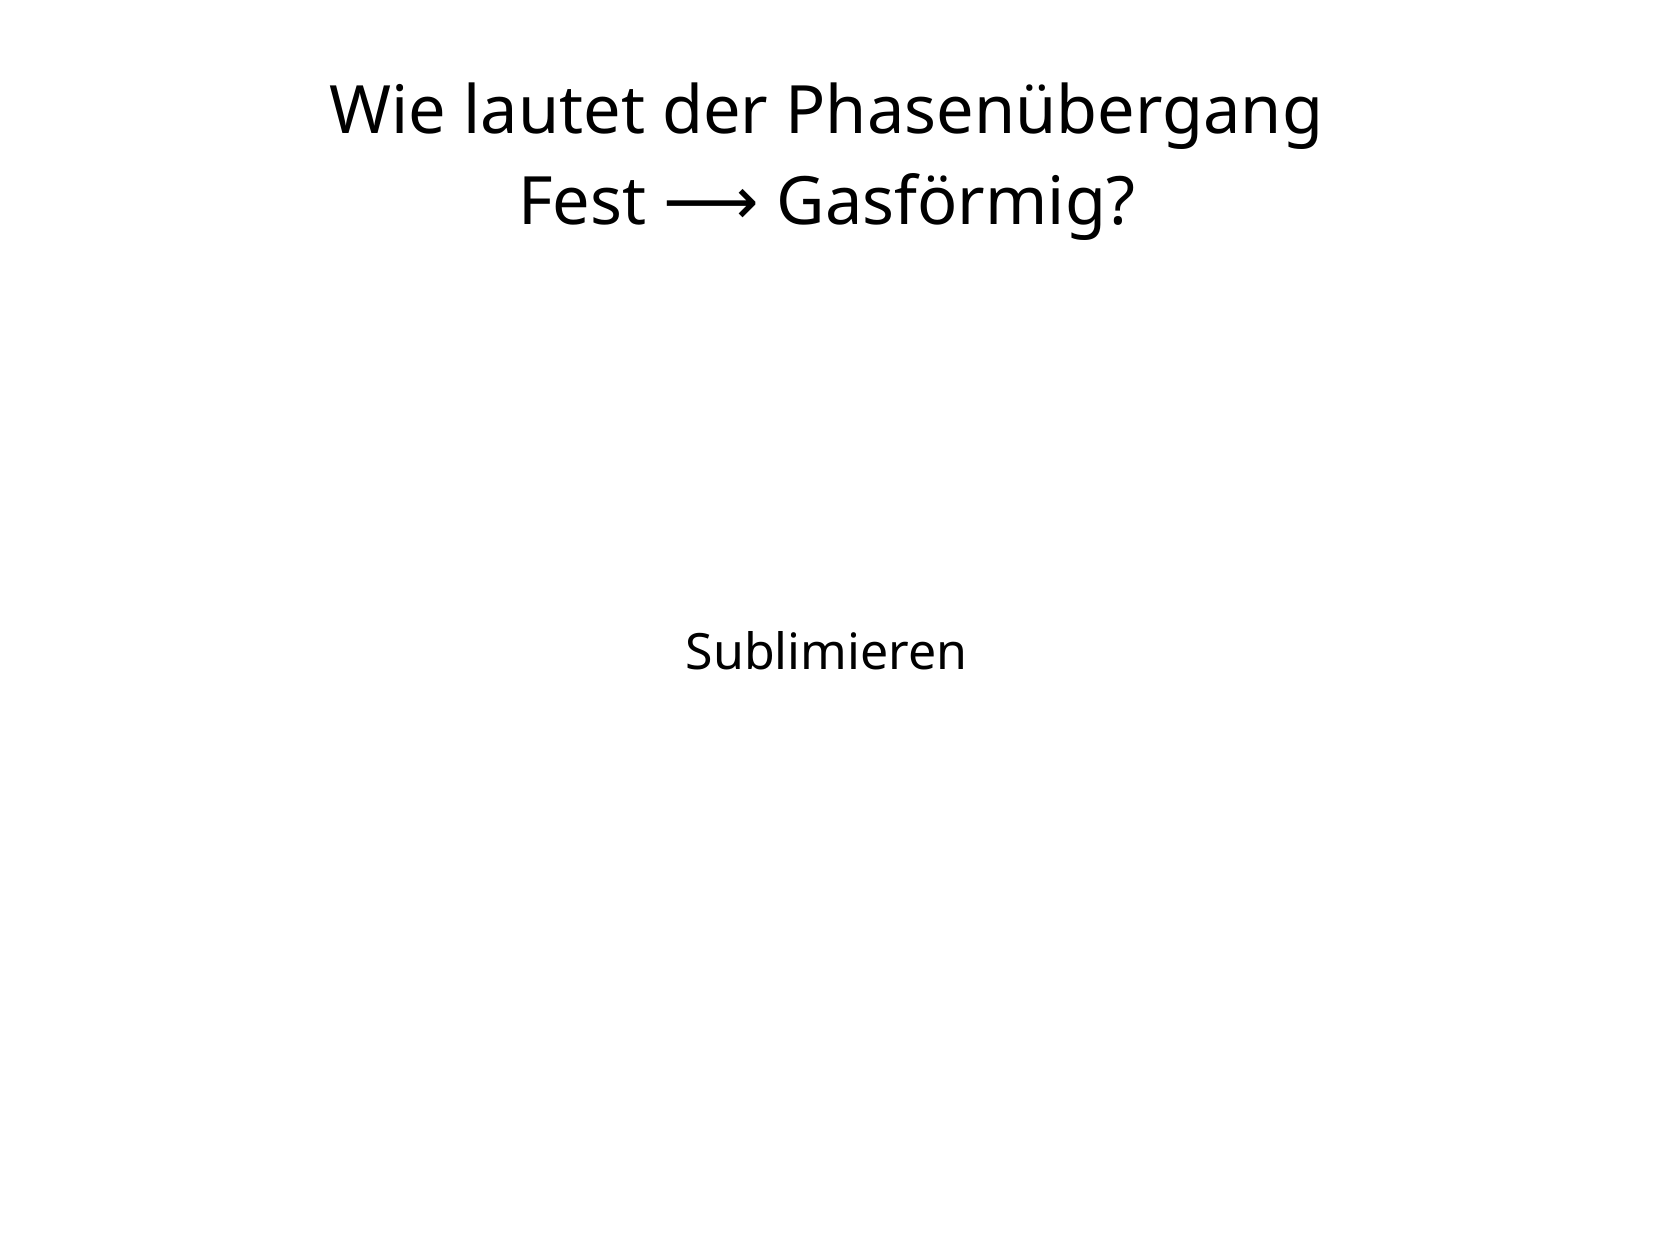

# Wie lautet der Phasenübergang Fest ⟶ Gasförmig?
Sublimieren